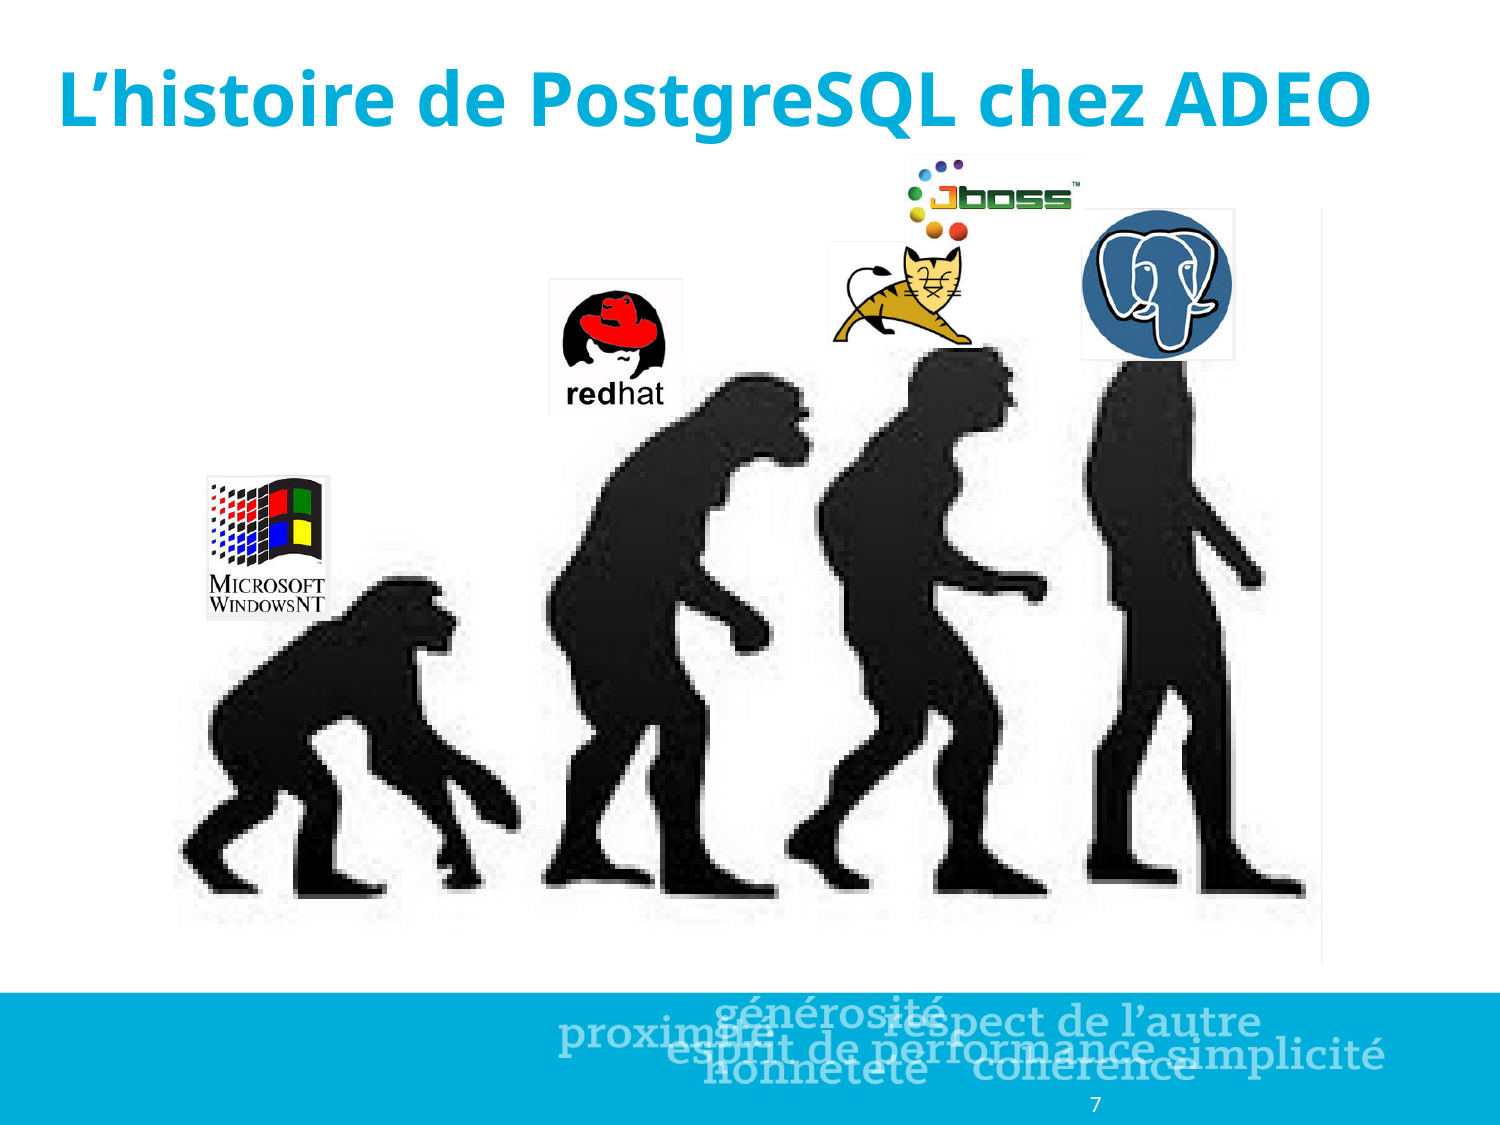

# L’histoire de PostgreSQL chez ADEO
Grandir